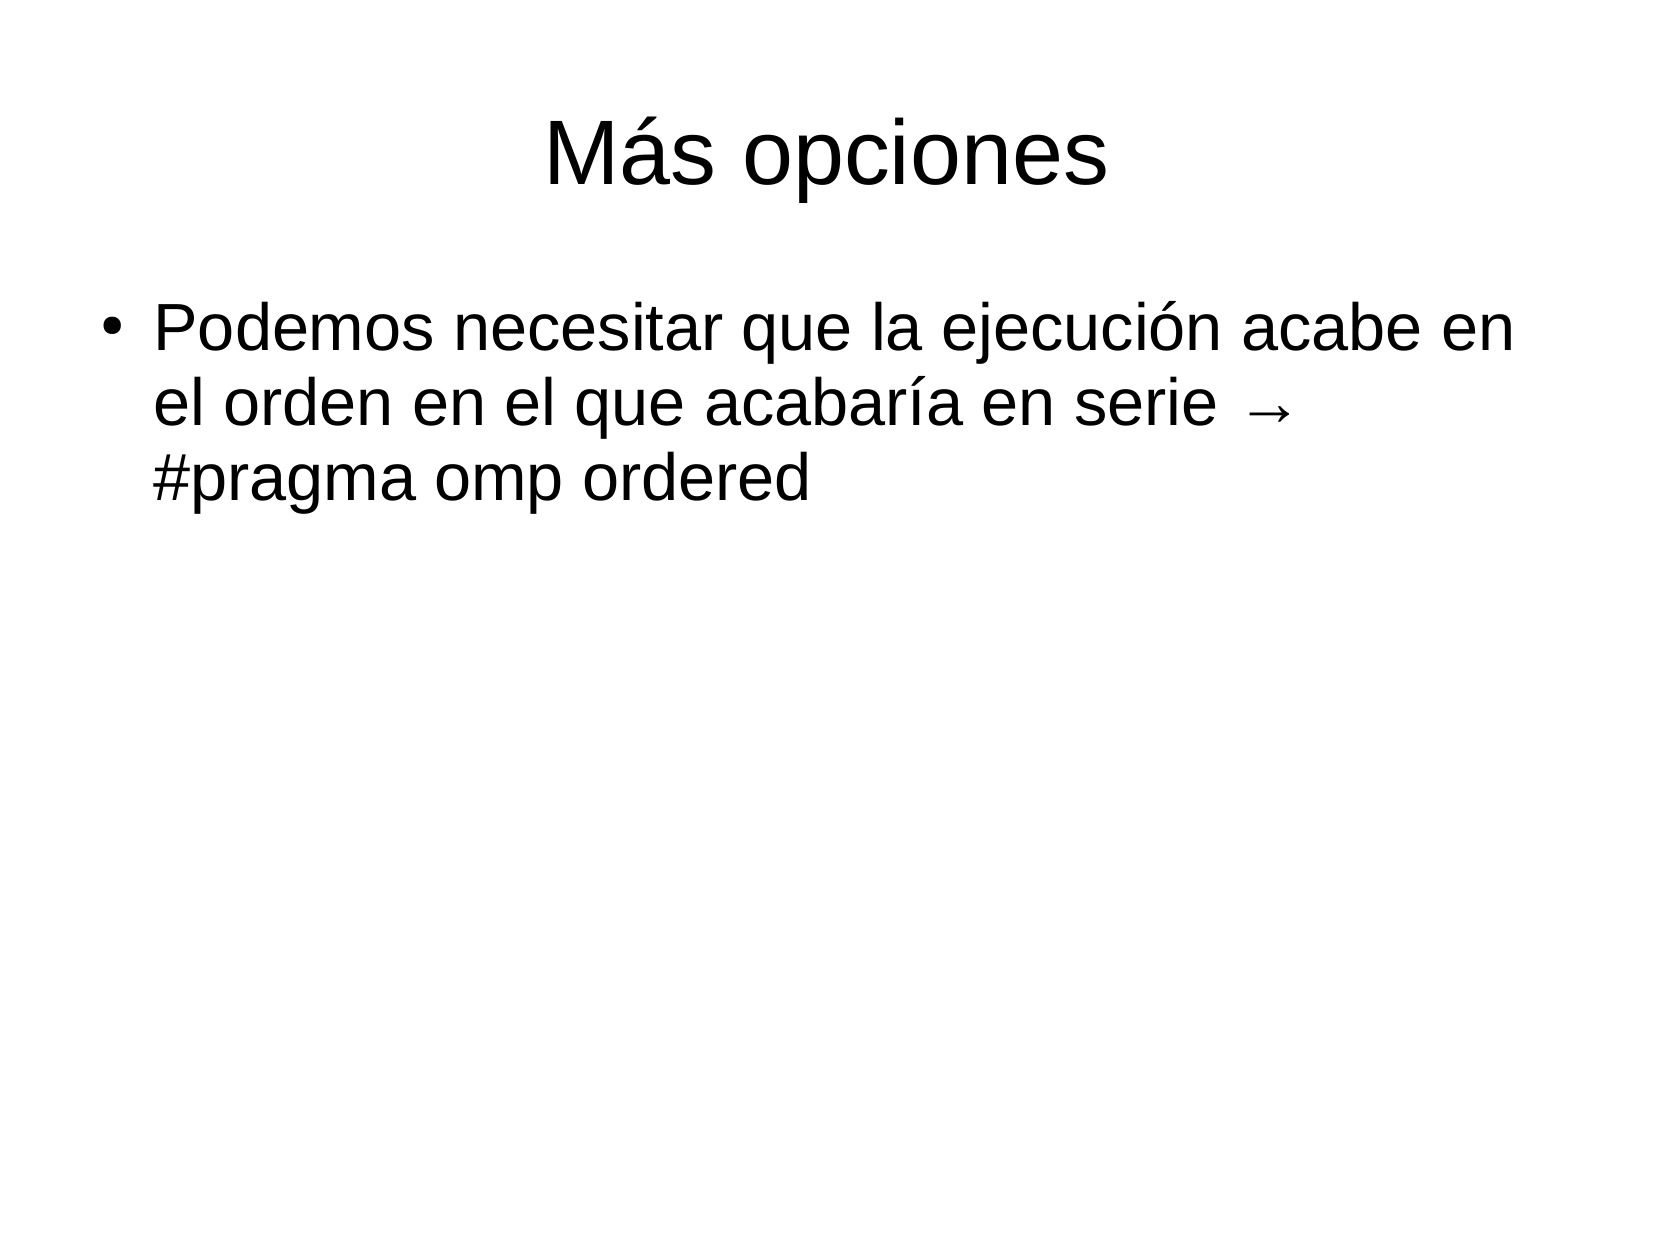

# Más opciones
Podemos necesitar que la ejecución acabe en el orden en el que acabaría en serie → #pragma omp ordered